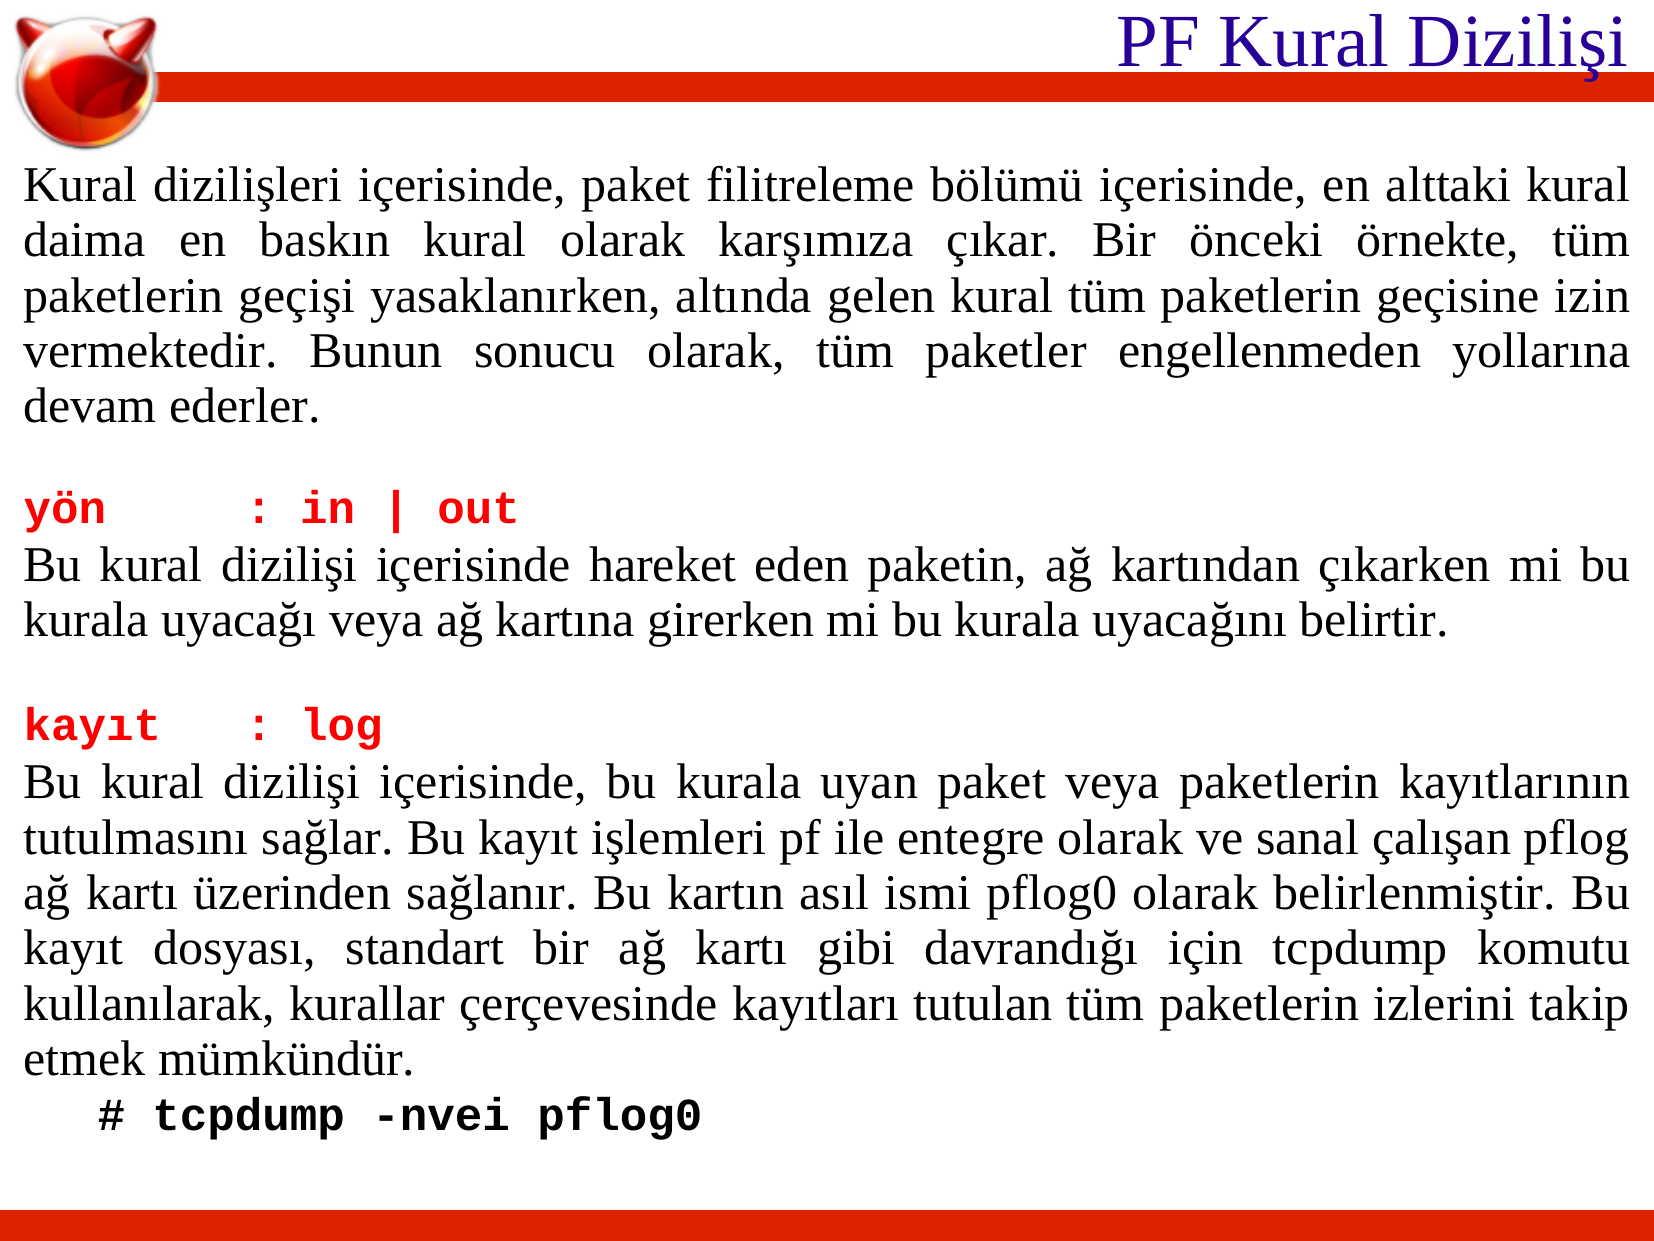

PF Kural Dizilişi
Kural dizilişleri içerisinde, paket filitreleme bölümü içerisinde, en alttaki kural daima en baskın kural olarak karşımıza çıkar. Bir önceki örnekte, tüm paketlerin geçişi yasaklanırken, altında gelen kural tüm paketlerin geçisine izin vermektedir. Bunun sonucu olarak, tüm paketler engellenmeden yollarına devam ederler.
yön		: in | out
Bu kural dizilişi içerisinde hareket eden paketin, ağ kartından çıkarken mi bu kurala uyacağı veya ağ kartına girerken mi bu kurala uyacağını belirtir.
kayıt		: log
Bu kural dizilişi içerisinde, bu kurala uyan paket veya paketlerin kayıtlarının tutulmasını sağlar. Bu kayıt işlemleri pf ile entegre olarak ve sanal çalışan pflog ağ kartı üzerinden sağlanır. Bu kartın asıl ismi pflog0 olarak belirlenmiştir. Bu kayıt dosyası, standart bir ağ kartı gibi davrandığı için tcpdump komutu kullanılarak, kurallar çerçevesinde kayıtları tutulan tüm paketlerin izlerini takip etmek mümkündür.
	# tcpdump -nvei pflog0